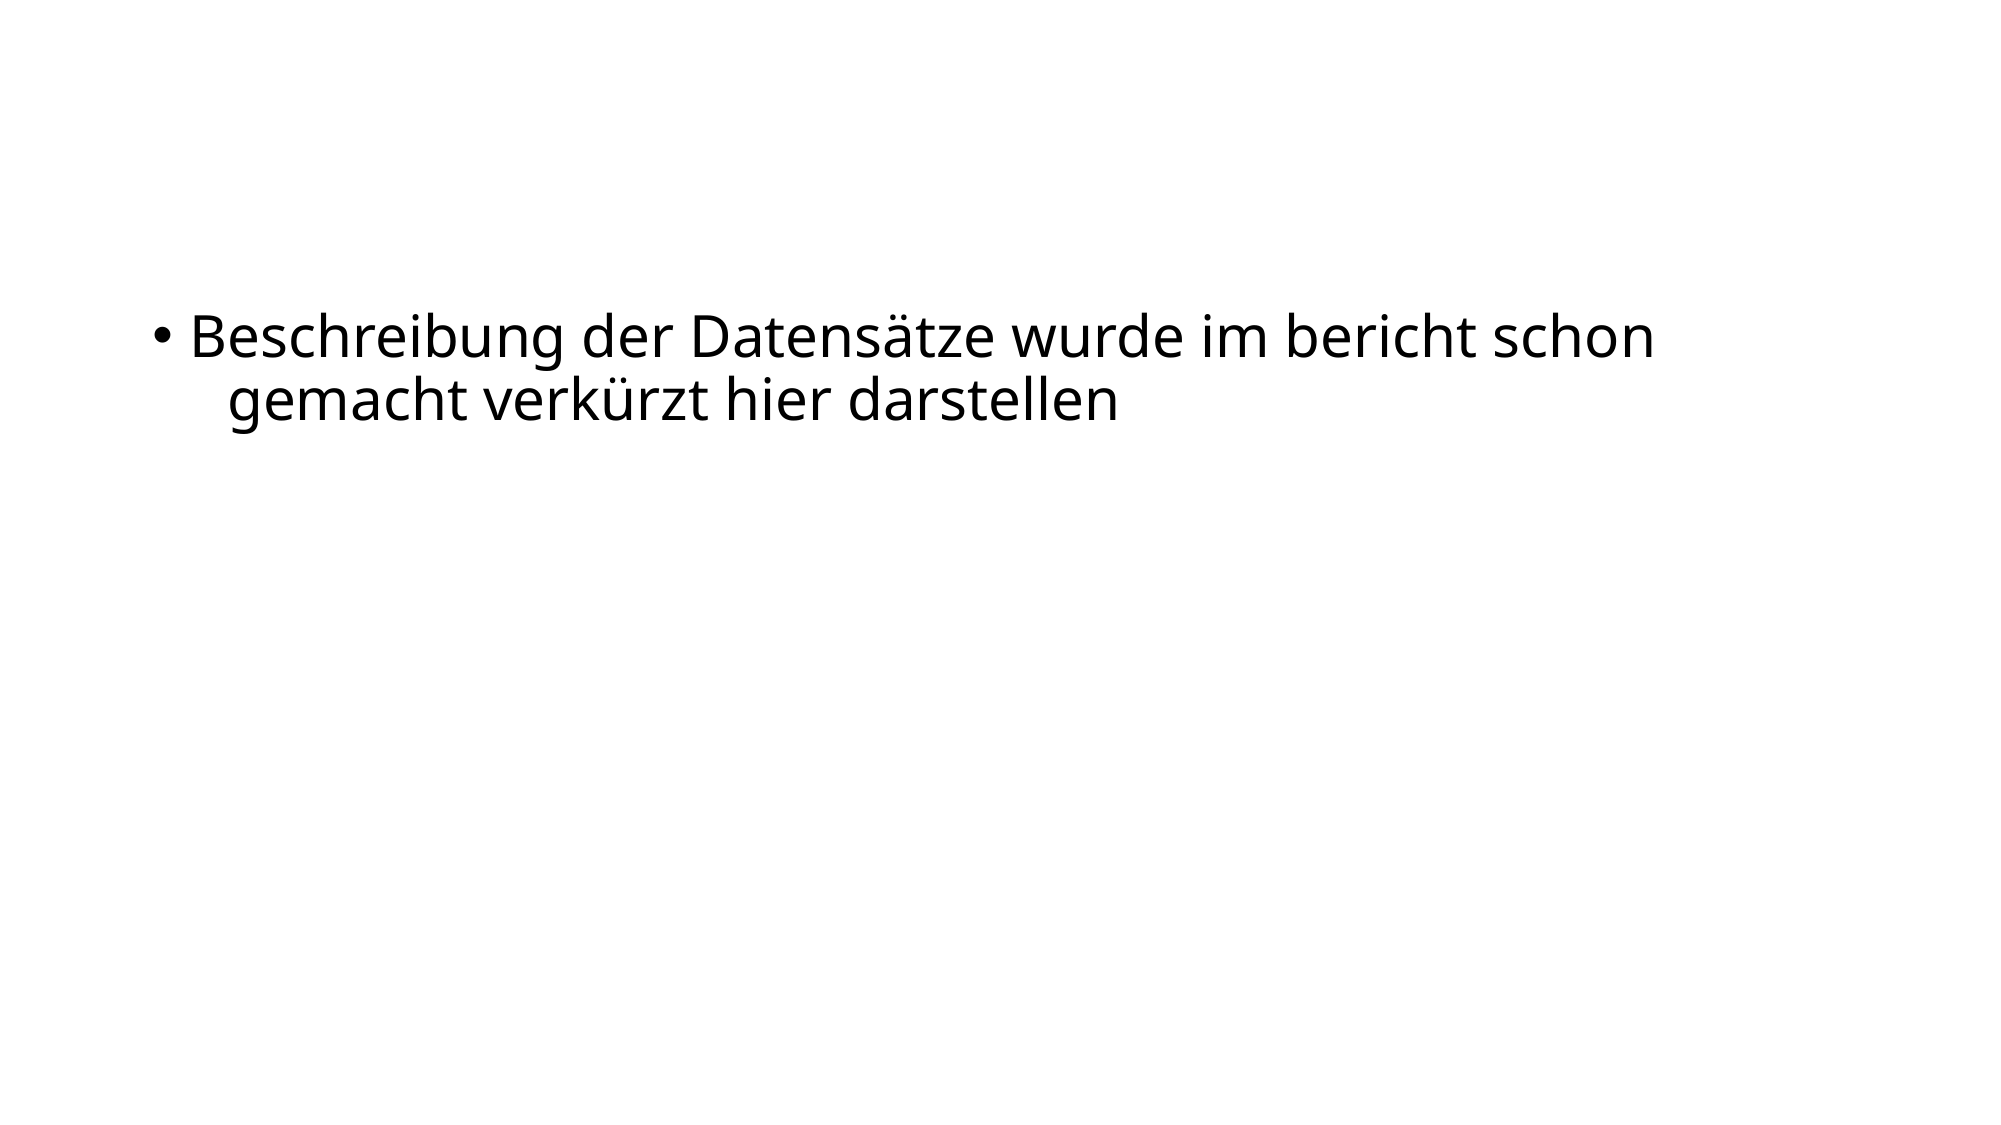

#
Beschreibung der Datensätze wurde im bericht schon gemacht verkürzt hier darstellen